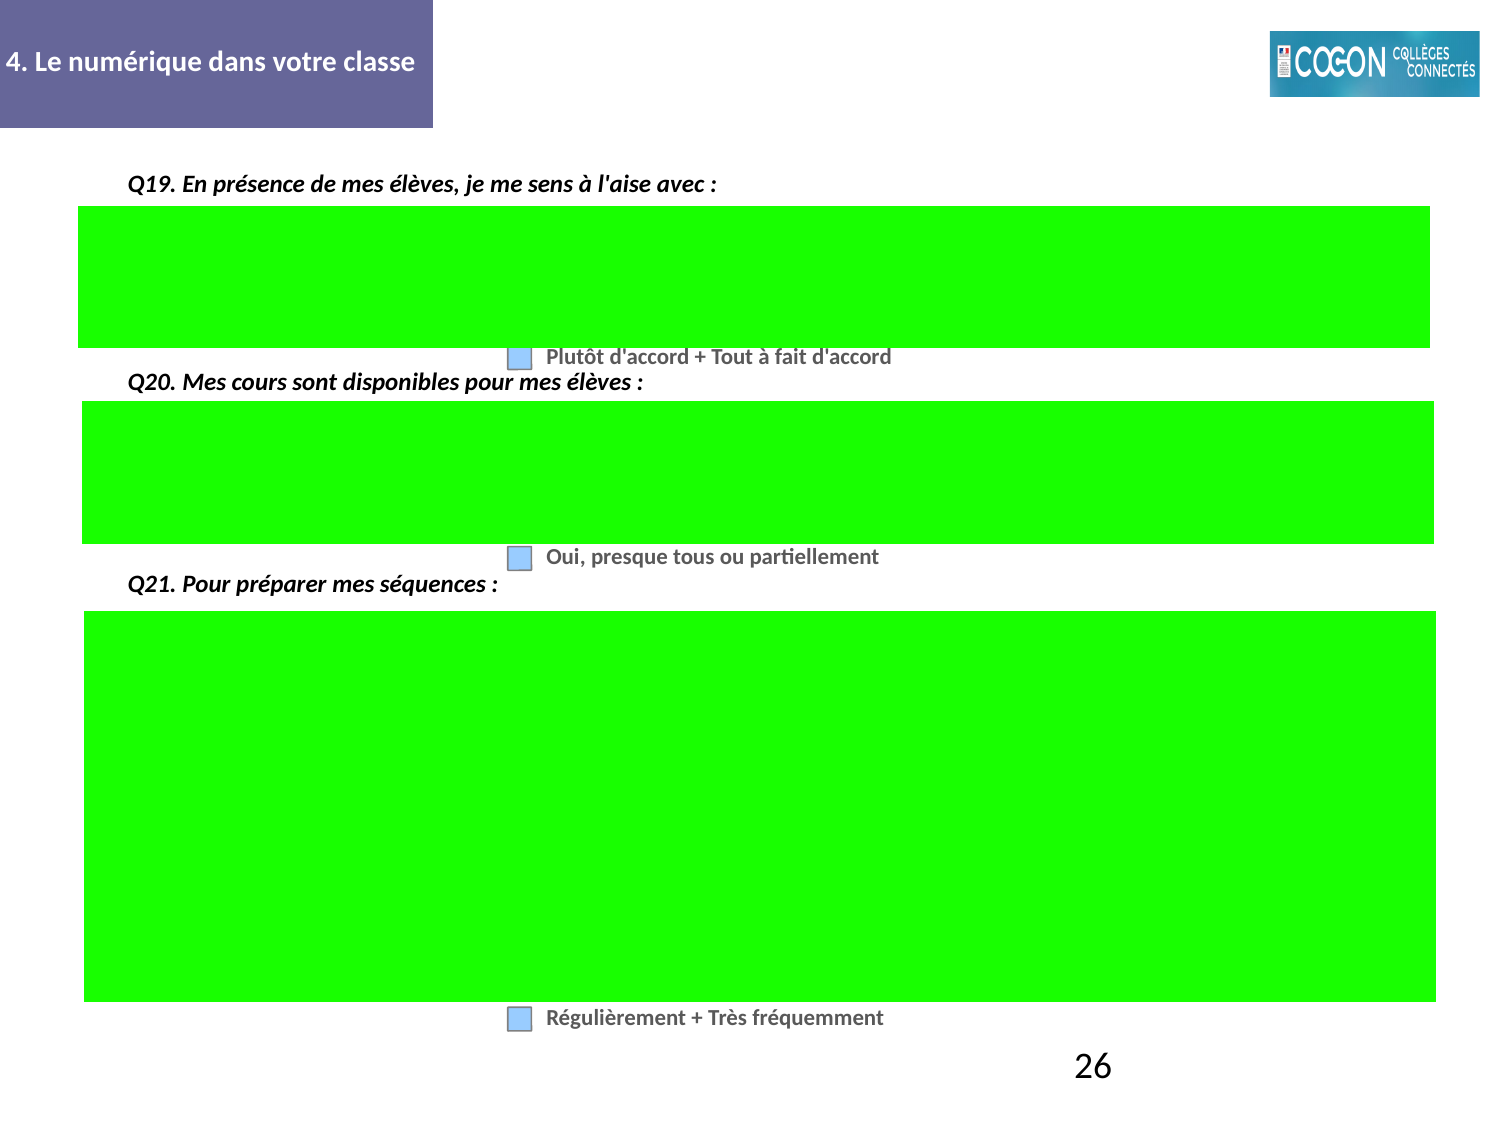

4. Le numérique dans votre classe
Q19. En présence de mes élèves, je me sens à l'aise avec :
Plutôt d'accord + Tout à fait d'accord
Q20. Mes cours sont disponibles pour mes élèves :
Oui, presque tous ou partiellement
Q21. Pour préparer mes séquences :
Régulièrement + Très fréquemment